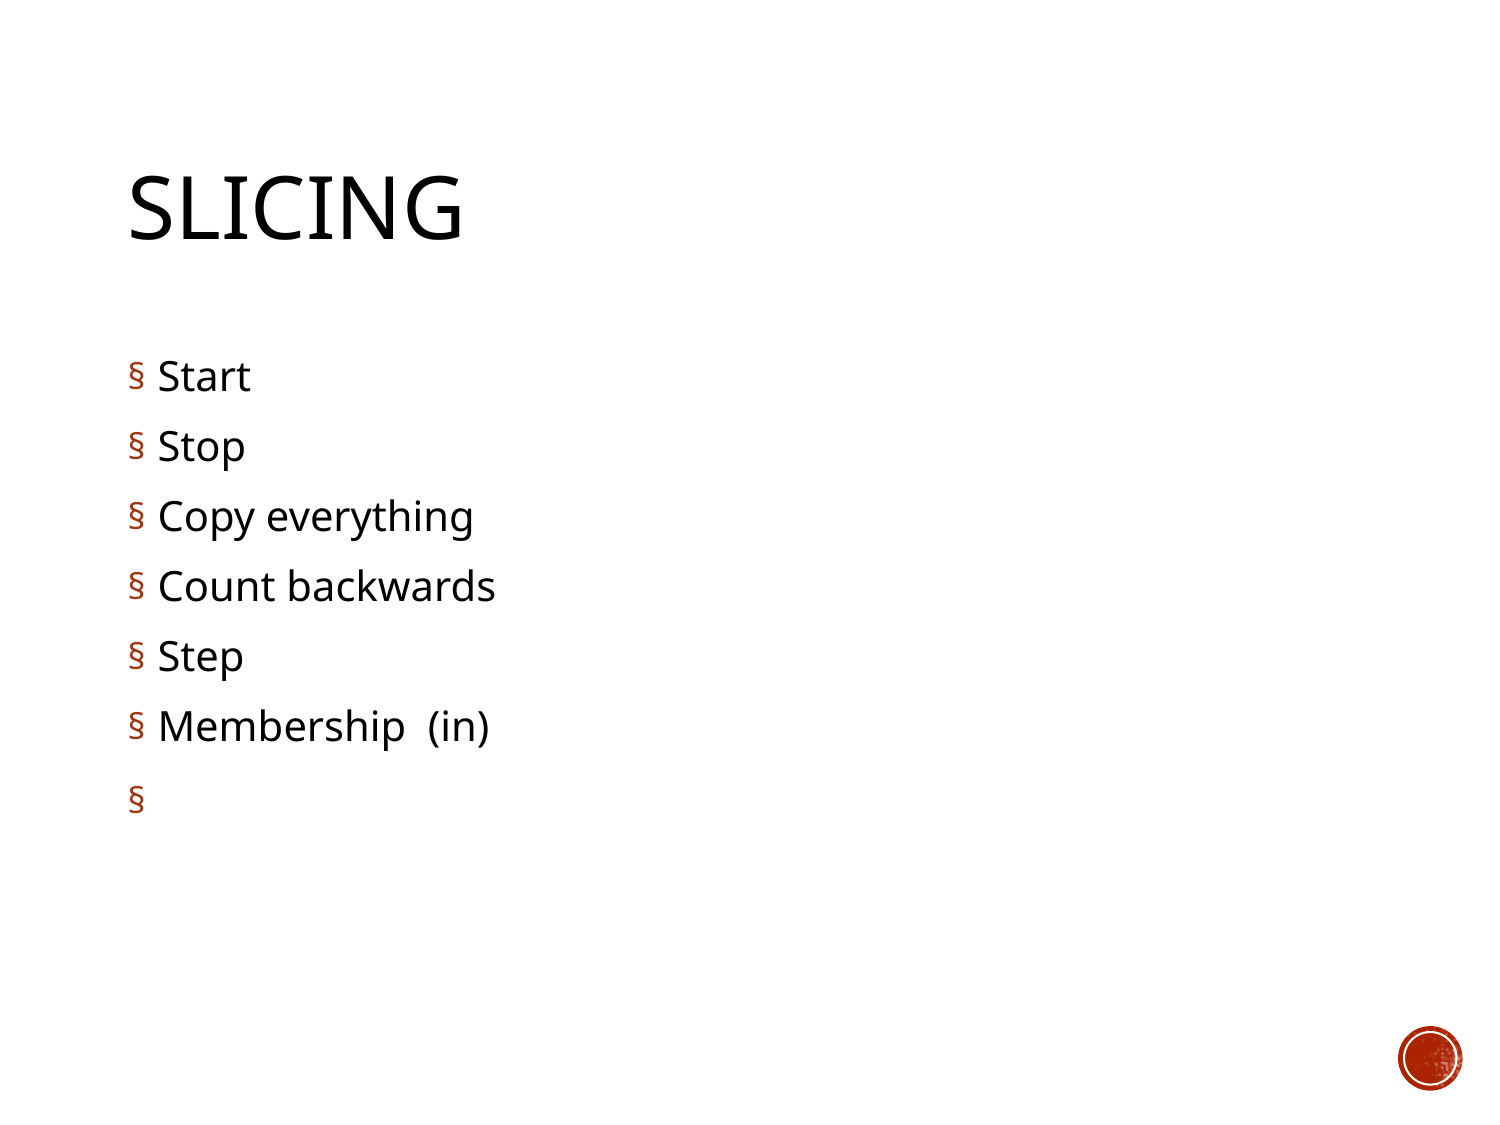

# Slicing
Start
Stop
Copy everything
Count backwards
Step
Membership (in)